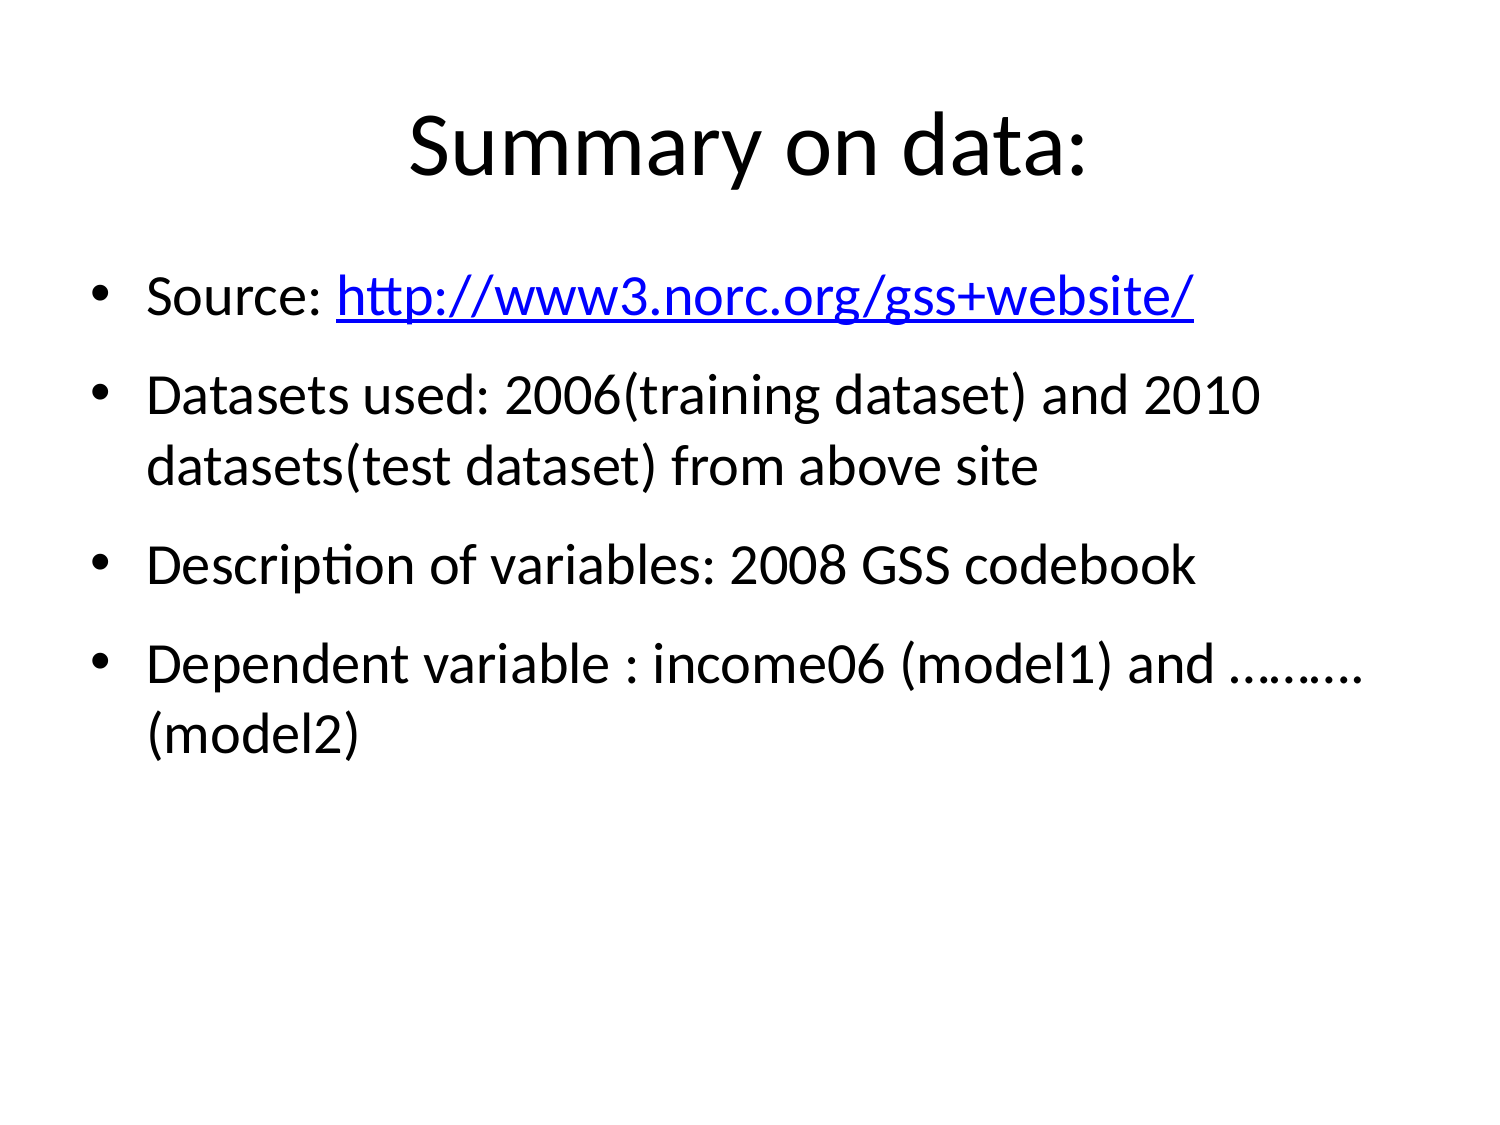

# Summary on data:
Source: http://www3.norc.org/gss+website/
Datasets used: 2006(training dataset) and 2010 datasets(test dataset) from above site
Description of variables: 2008 GSS codebook
Dependent variable : income06 (model1) and ……….(model2)